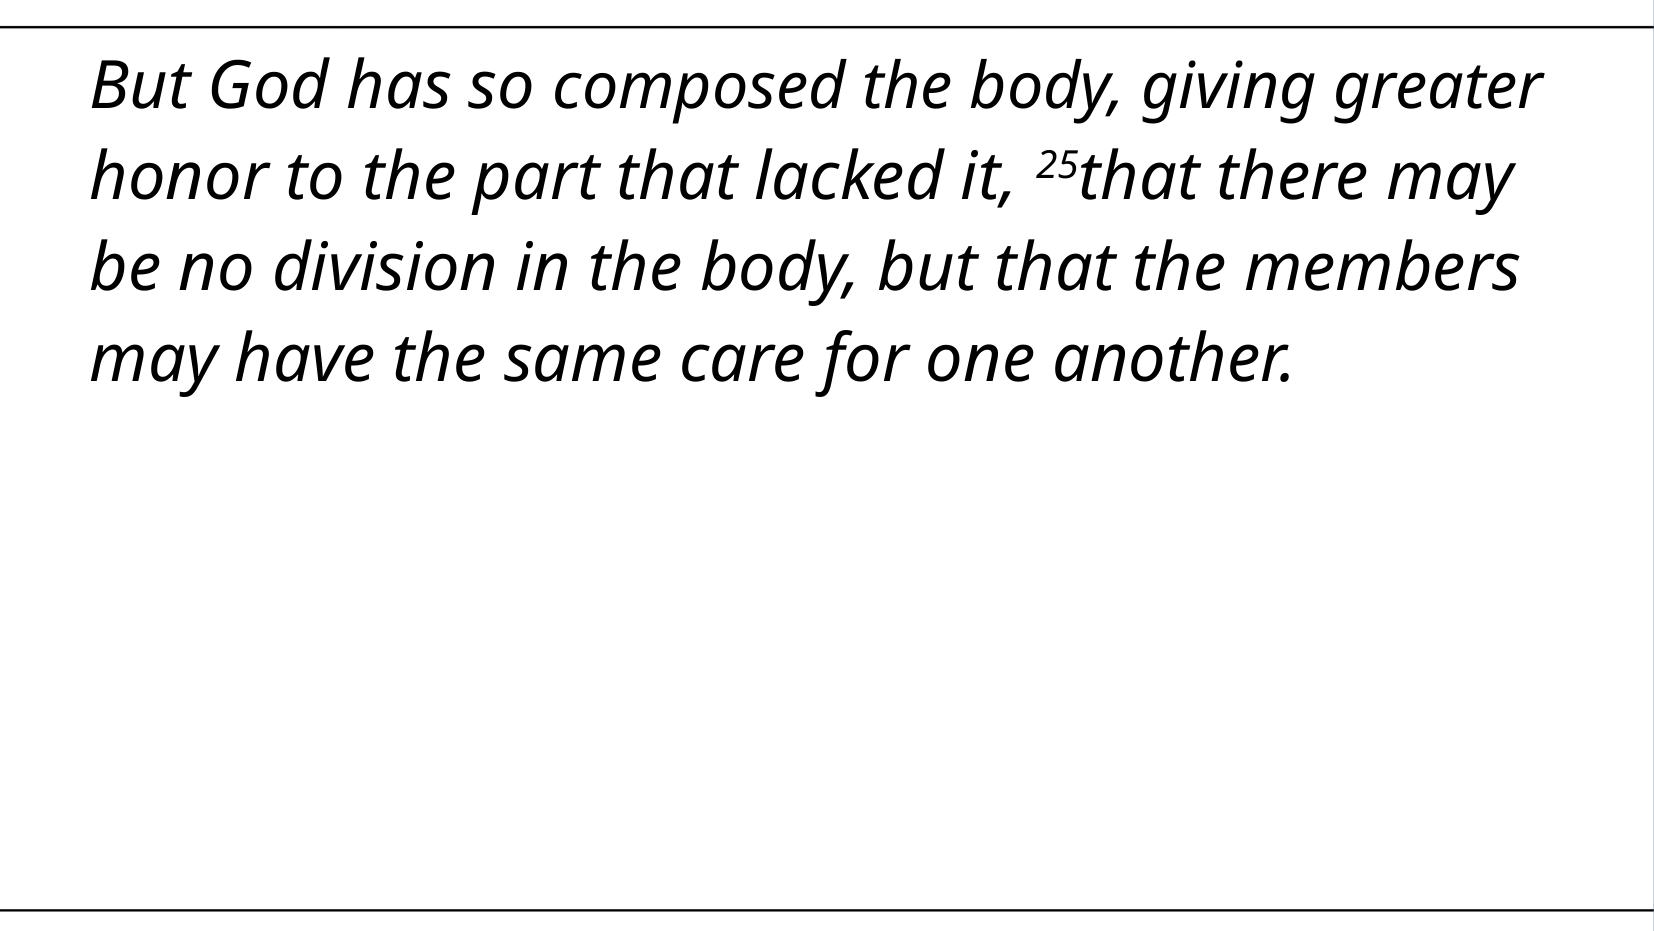

But God has so composed the body, giving greater honor to the part that lacked it, 25that there may be no division in the body, but that the members may have the same care for one another.